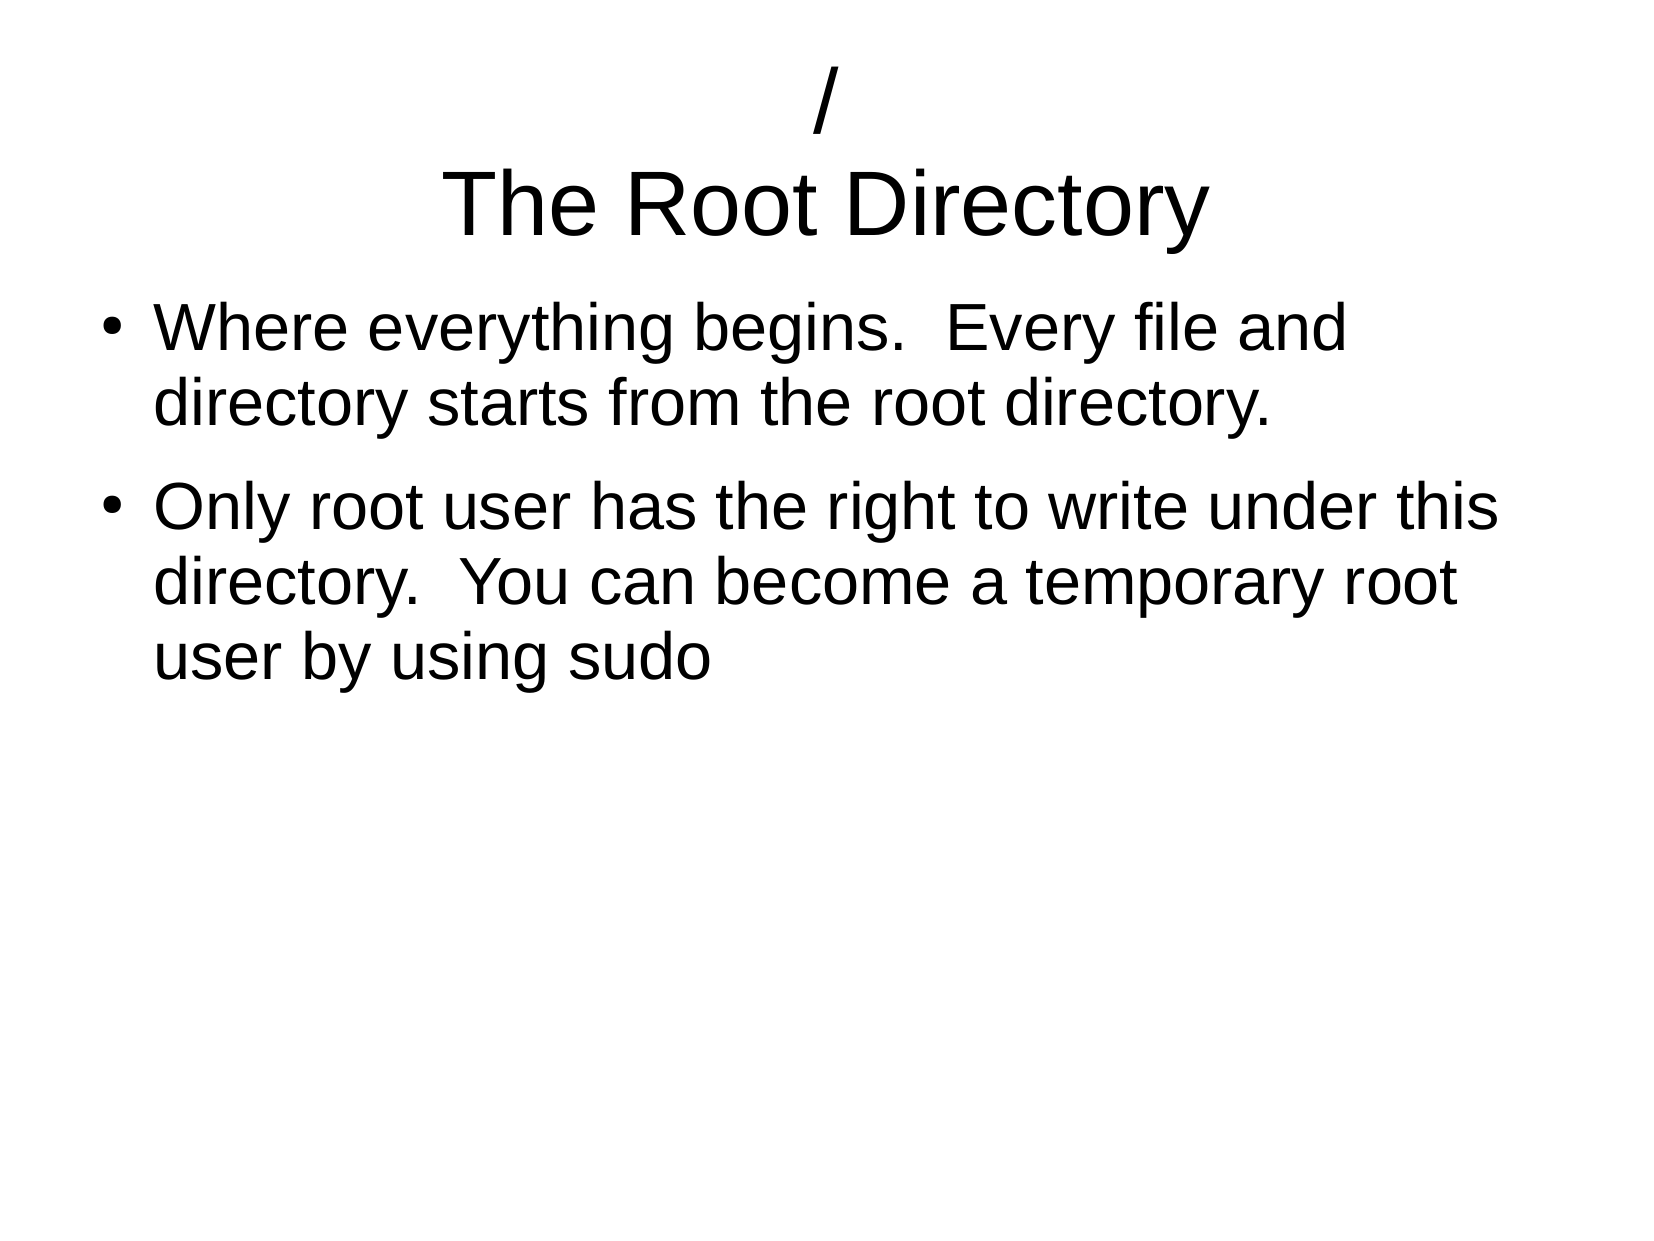

# / The Root Directory
Where everything begins. Every file and directory starts from the root directory.
Only root user has the right to write under this directory. You can become a temporary root user by using sudo